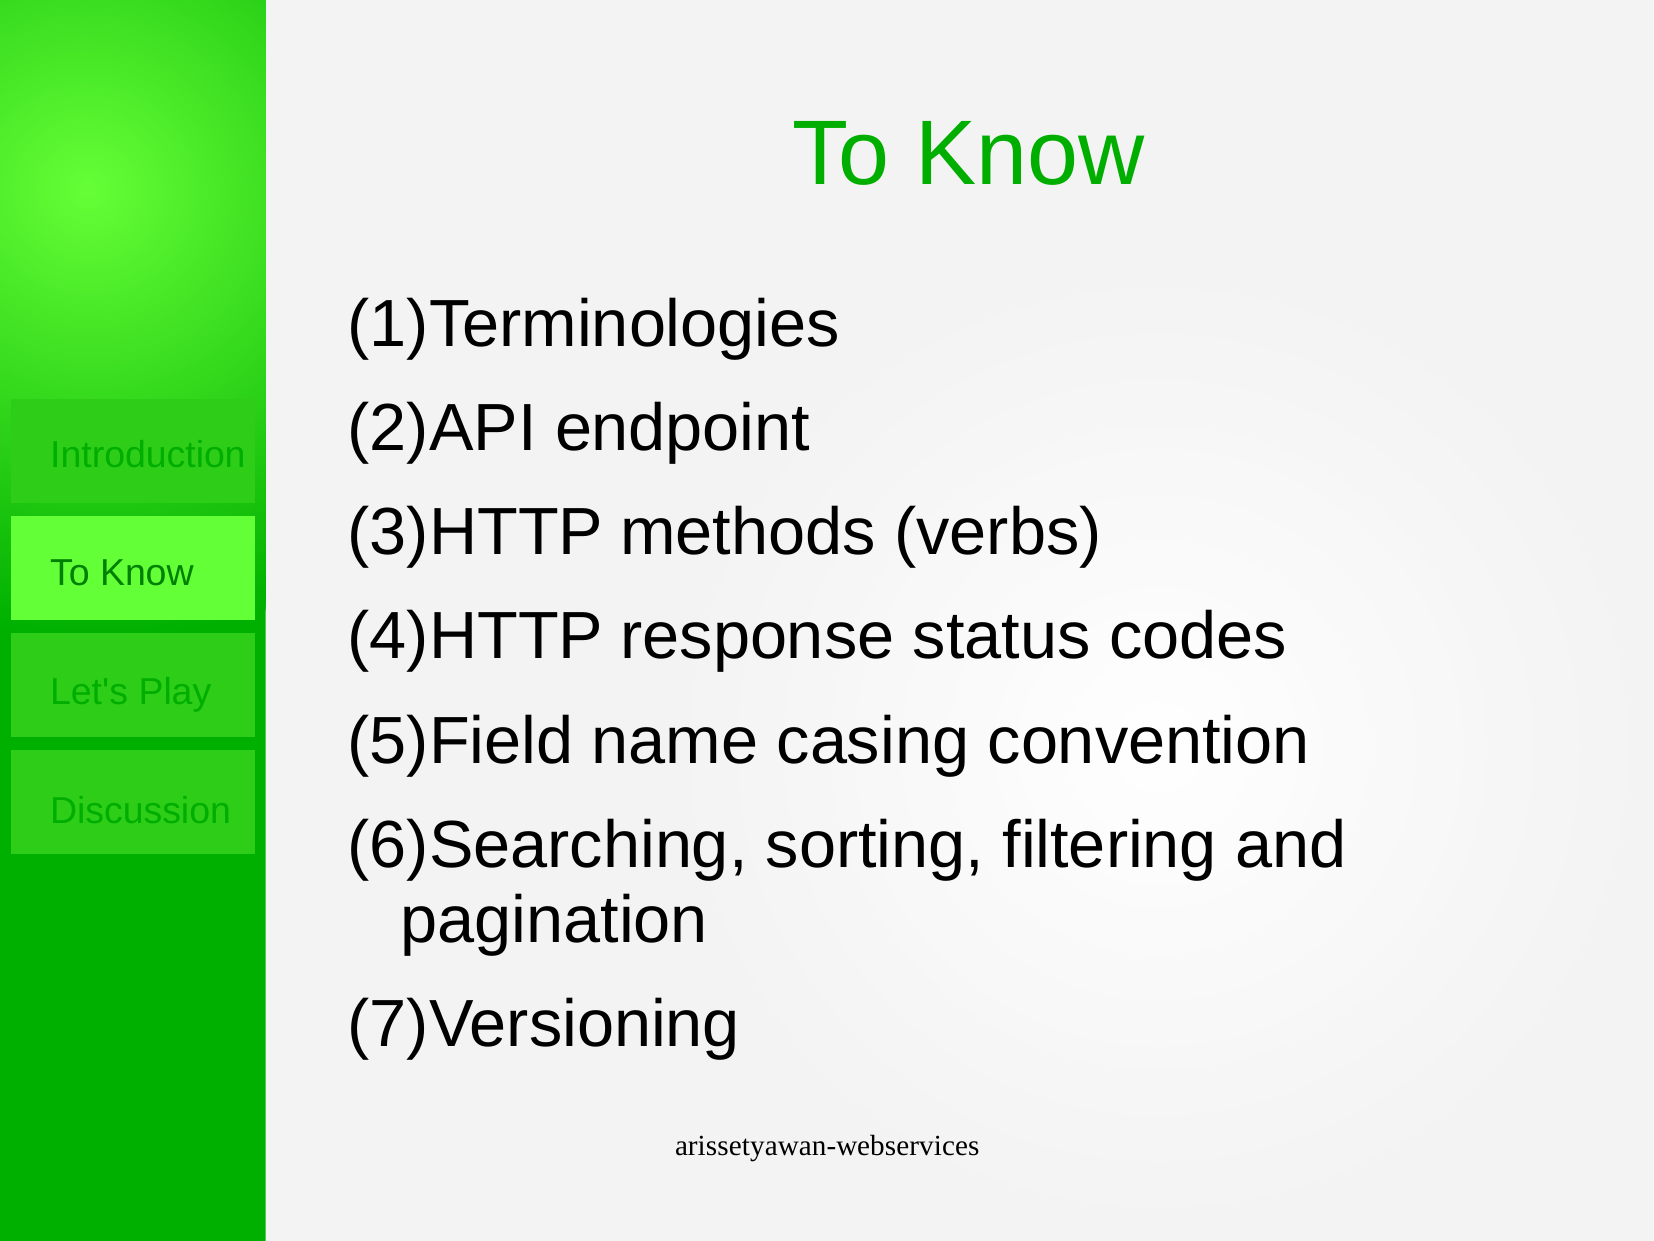

# To Know
Terminologies
API endpoint
HTTP methods (verbs)
HTTP response status codes
Field name casing convention
Searching, sorting, filtering and pagination
Versioning
Introduction
To Know
Let's Play
Discussion
arissetyawan-webservices